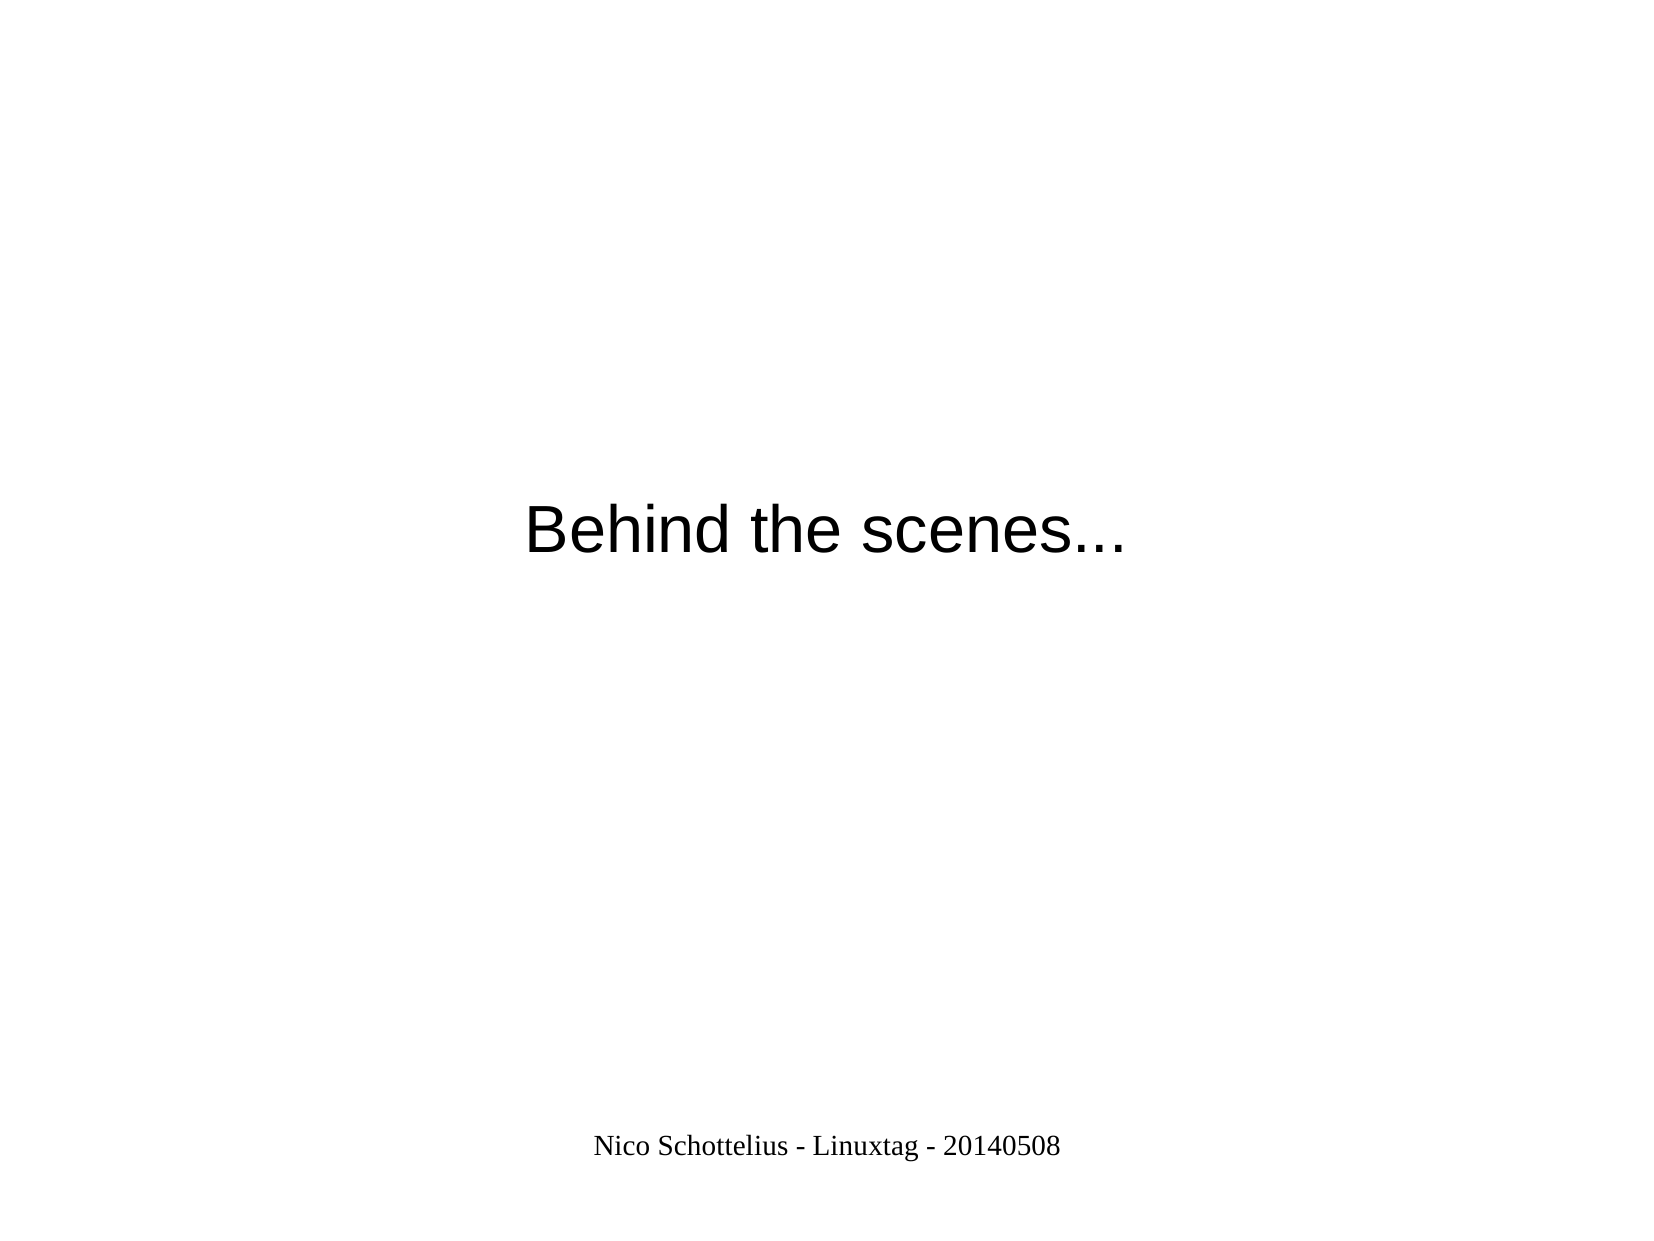

# Behind the scenes...
Nico Schottelius - Linuxtag - 20140508